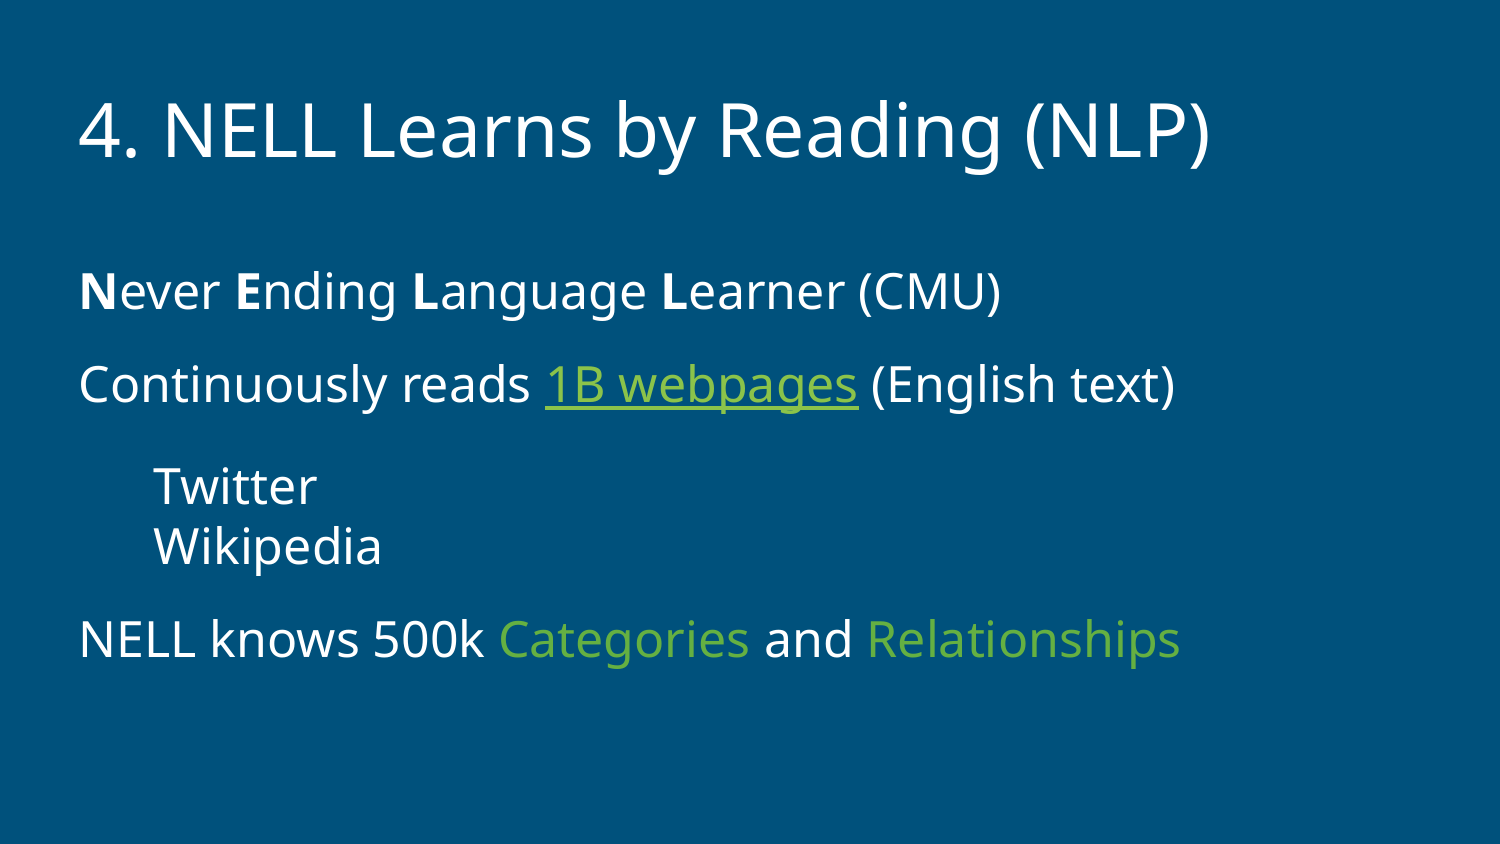

# 4. NELL Learns by Reading (NLP)
Never Ending Language Learner (CMU)
Continuously reads 1B webpages (English text)
	Twitter
	Wikipedia
NELL knows 500k Categories and Relationships